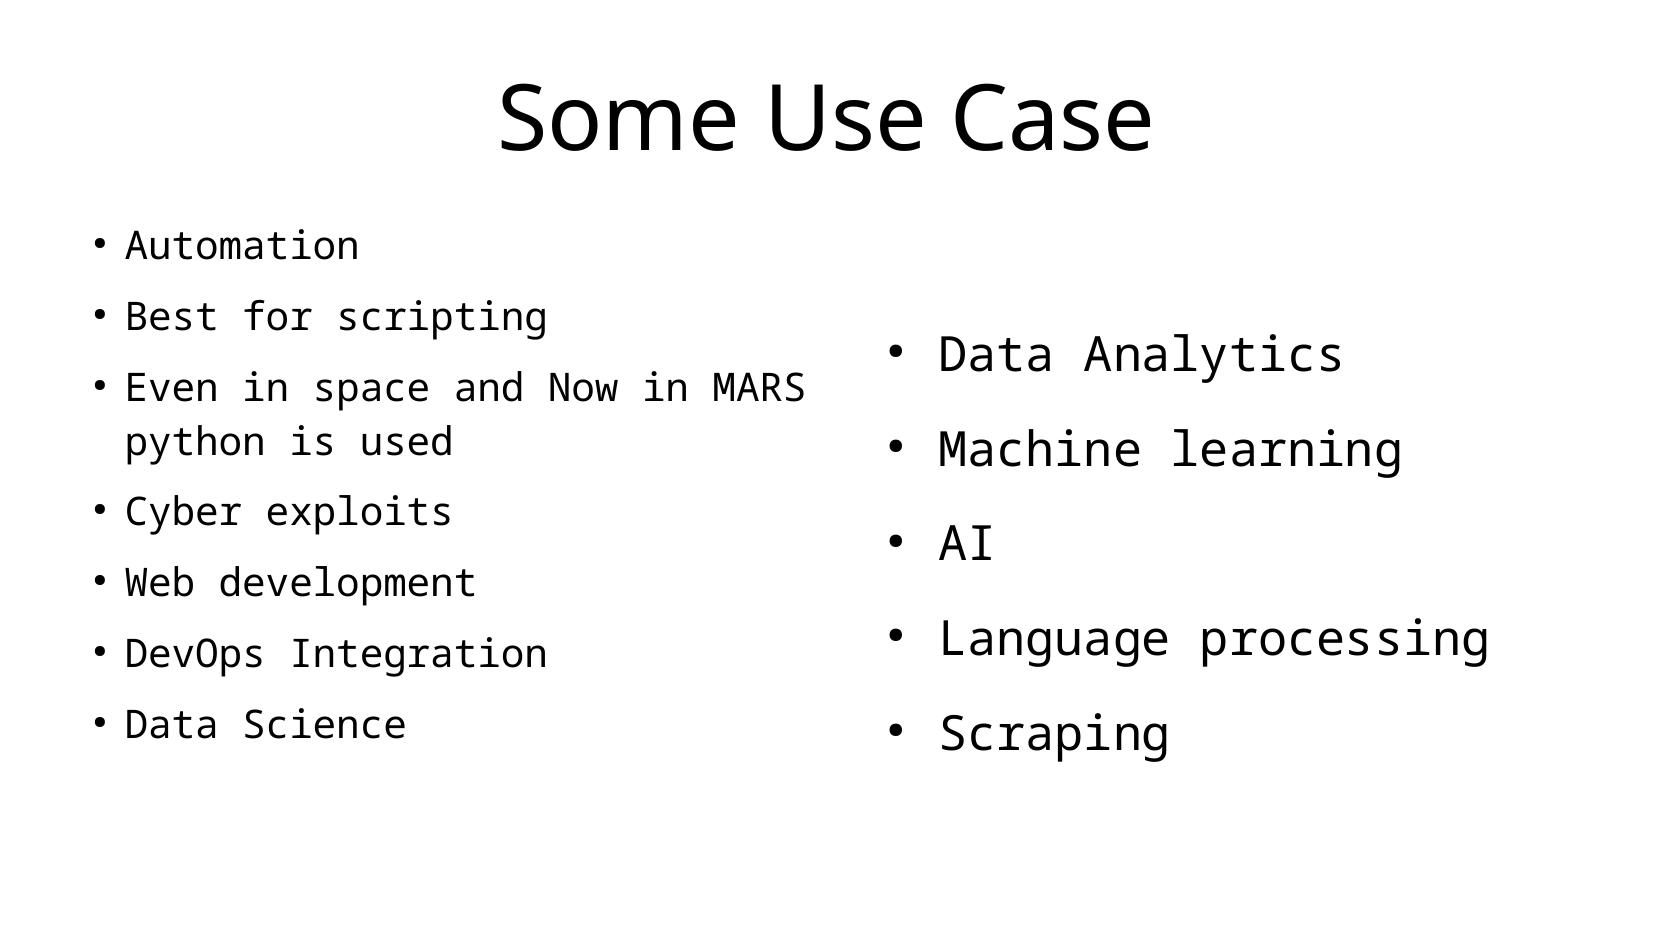

# Some Use Case
Automation
Best for scripting
Even in space and Now in MARS python is used
Cyber exploits
Web development
DevOps Integration
Data Science
Data Analytics
Machine learning
AI
Language processing
Scraping